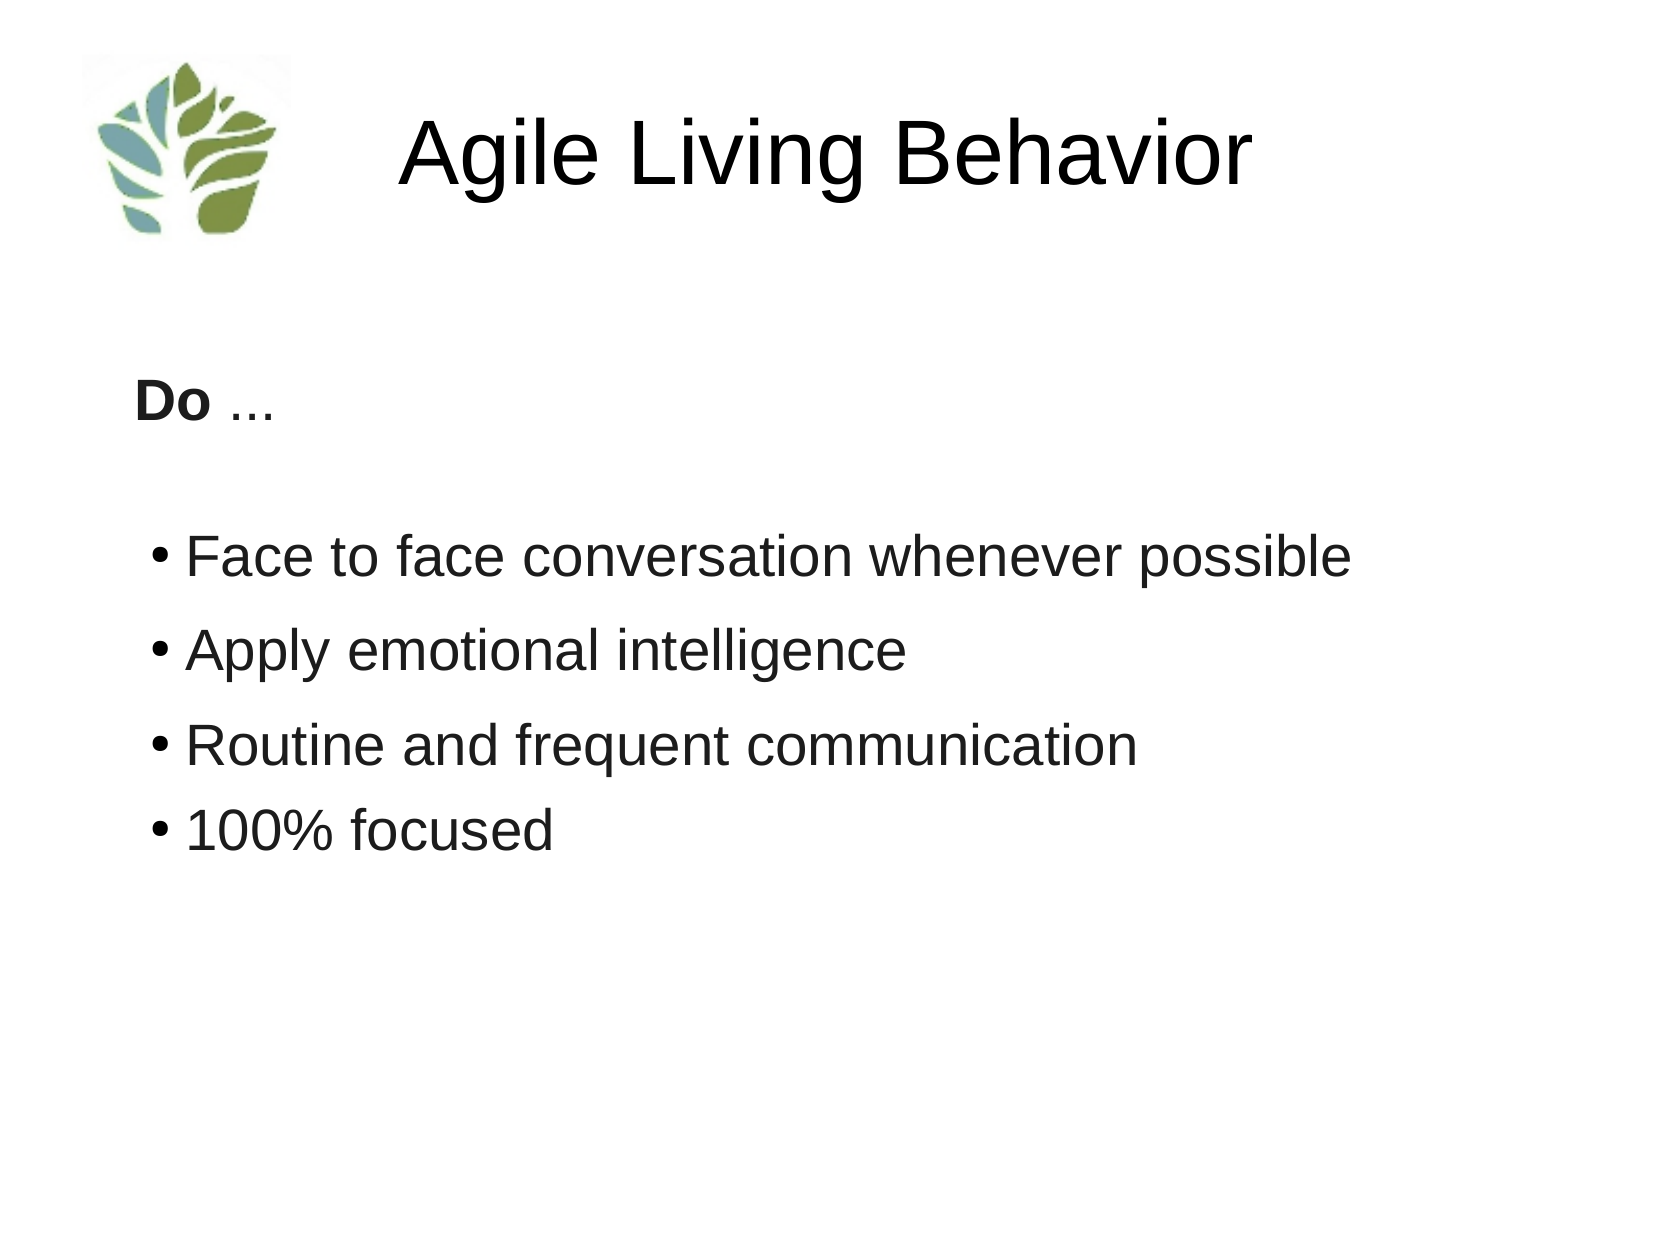

# Agile Living Behavior
Do ...
Face to face conversation whenever possible
Apply emotional intelligence
Routine and frequent communication
100% focused